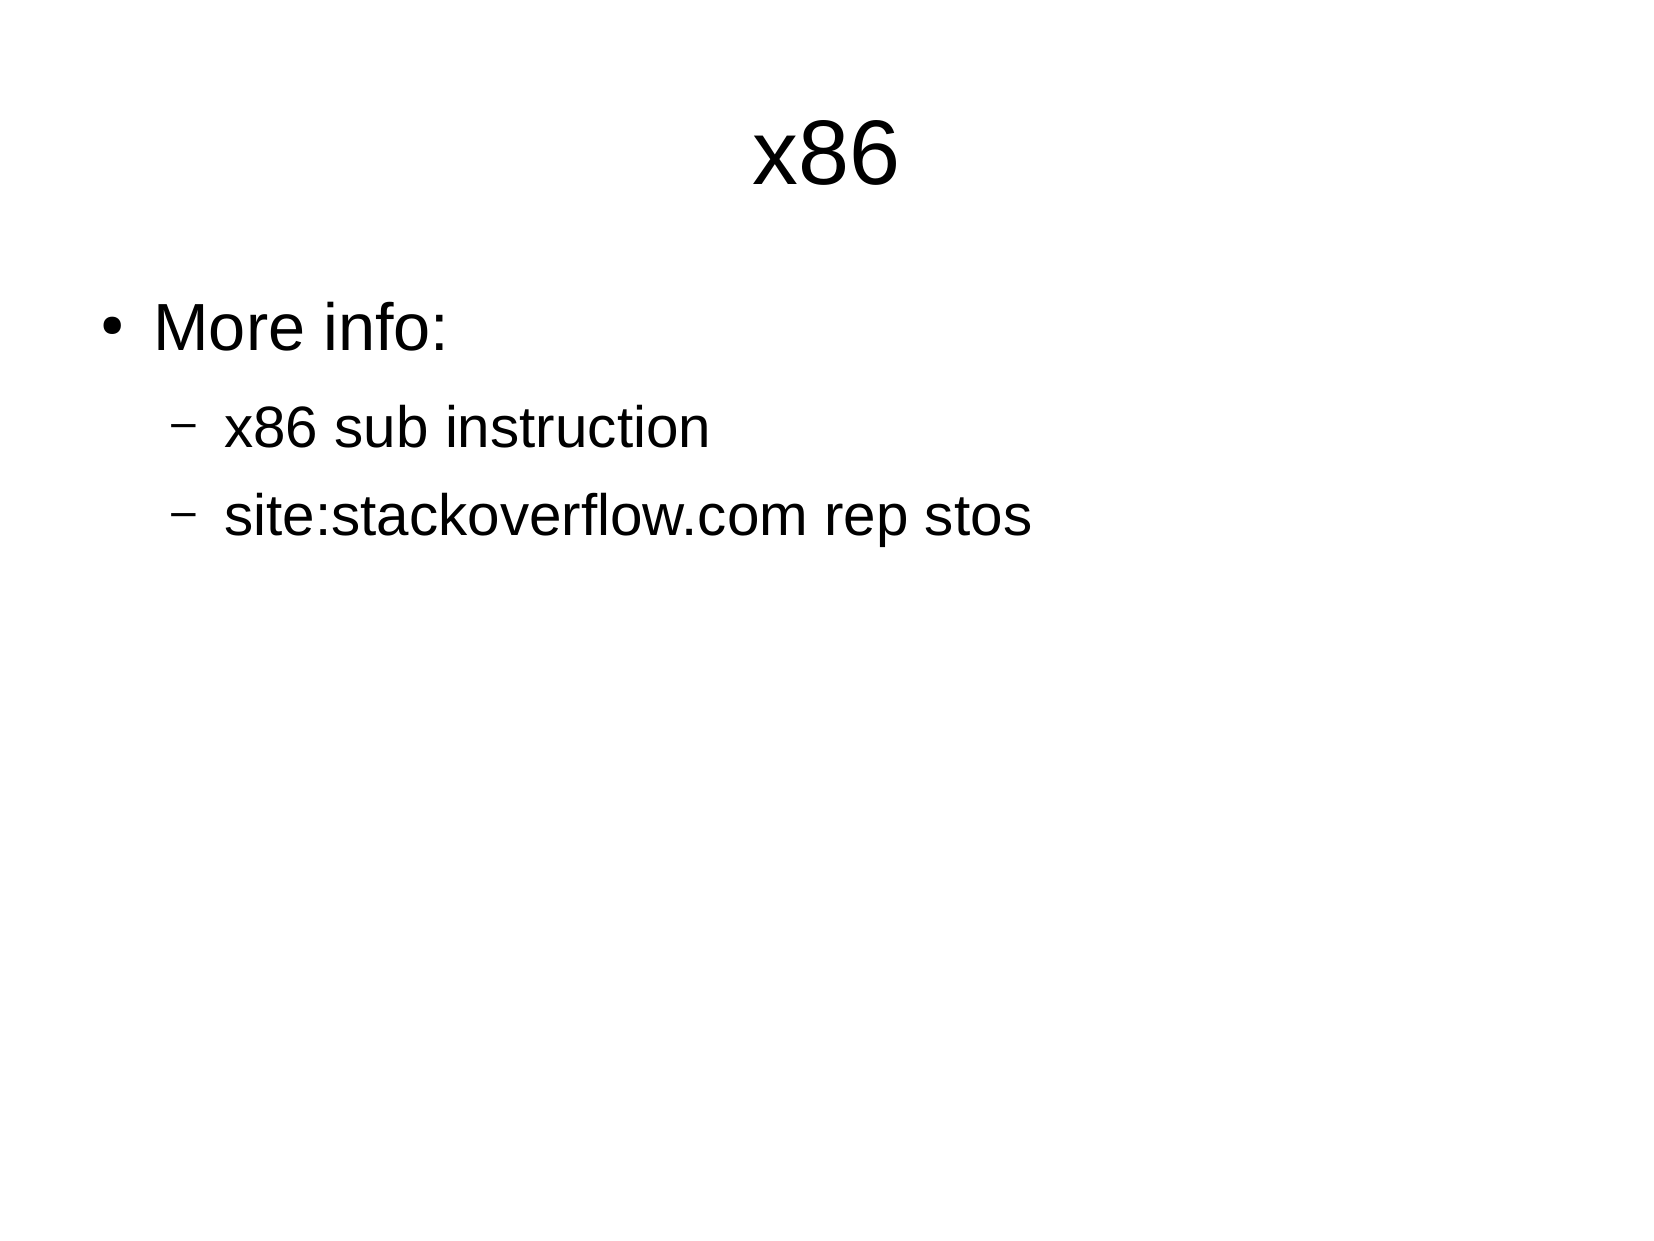

# x86
More info:
x86 sub instruction
site:stackoverflow.com rep stos